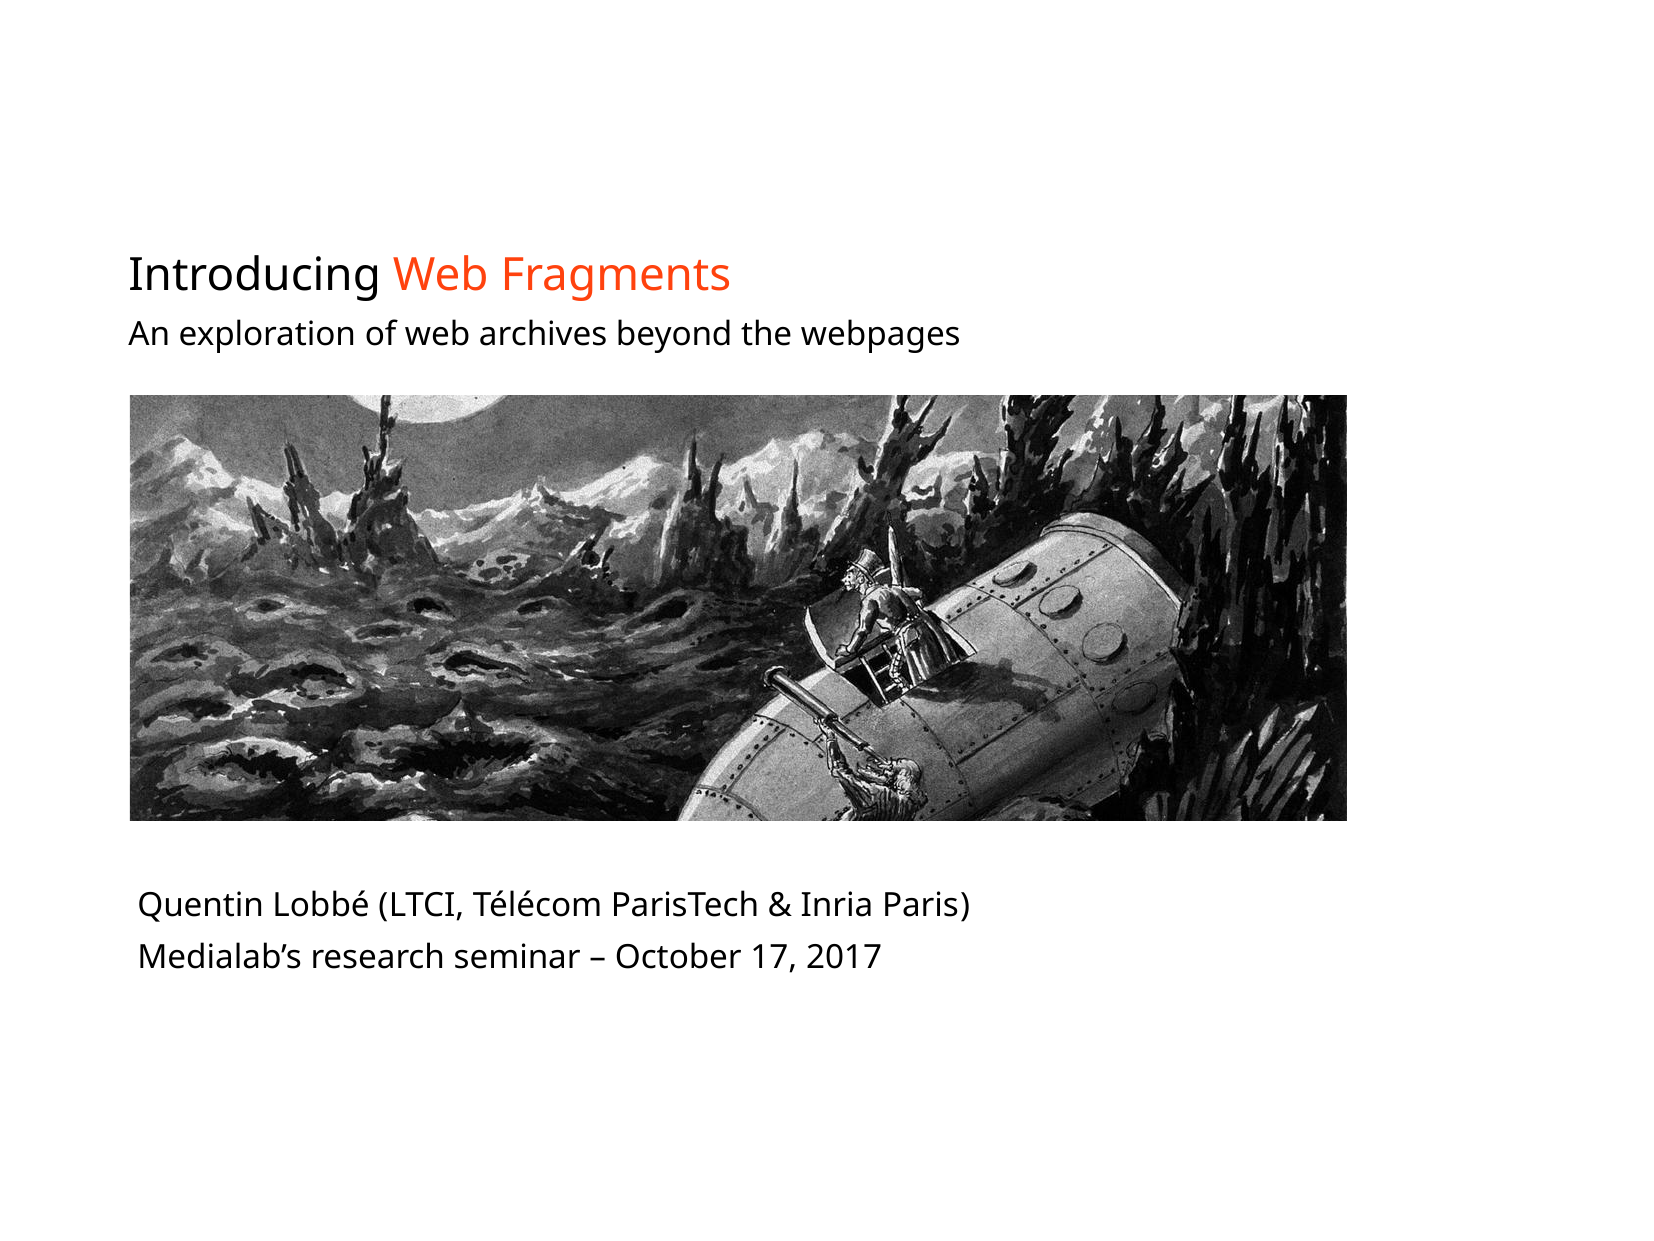

Introducing Web Fragments
An exploration of web archives beyond the webpages
Quentin Lobbé (LTCI, Télécom ParisTech & Inria Paris)
Medialab’s research seminar – October 17, 2017